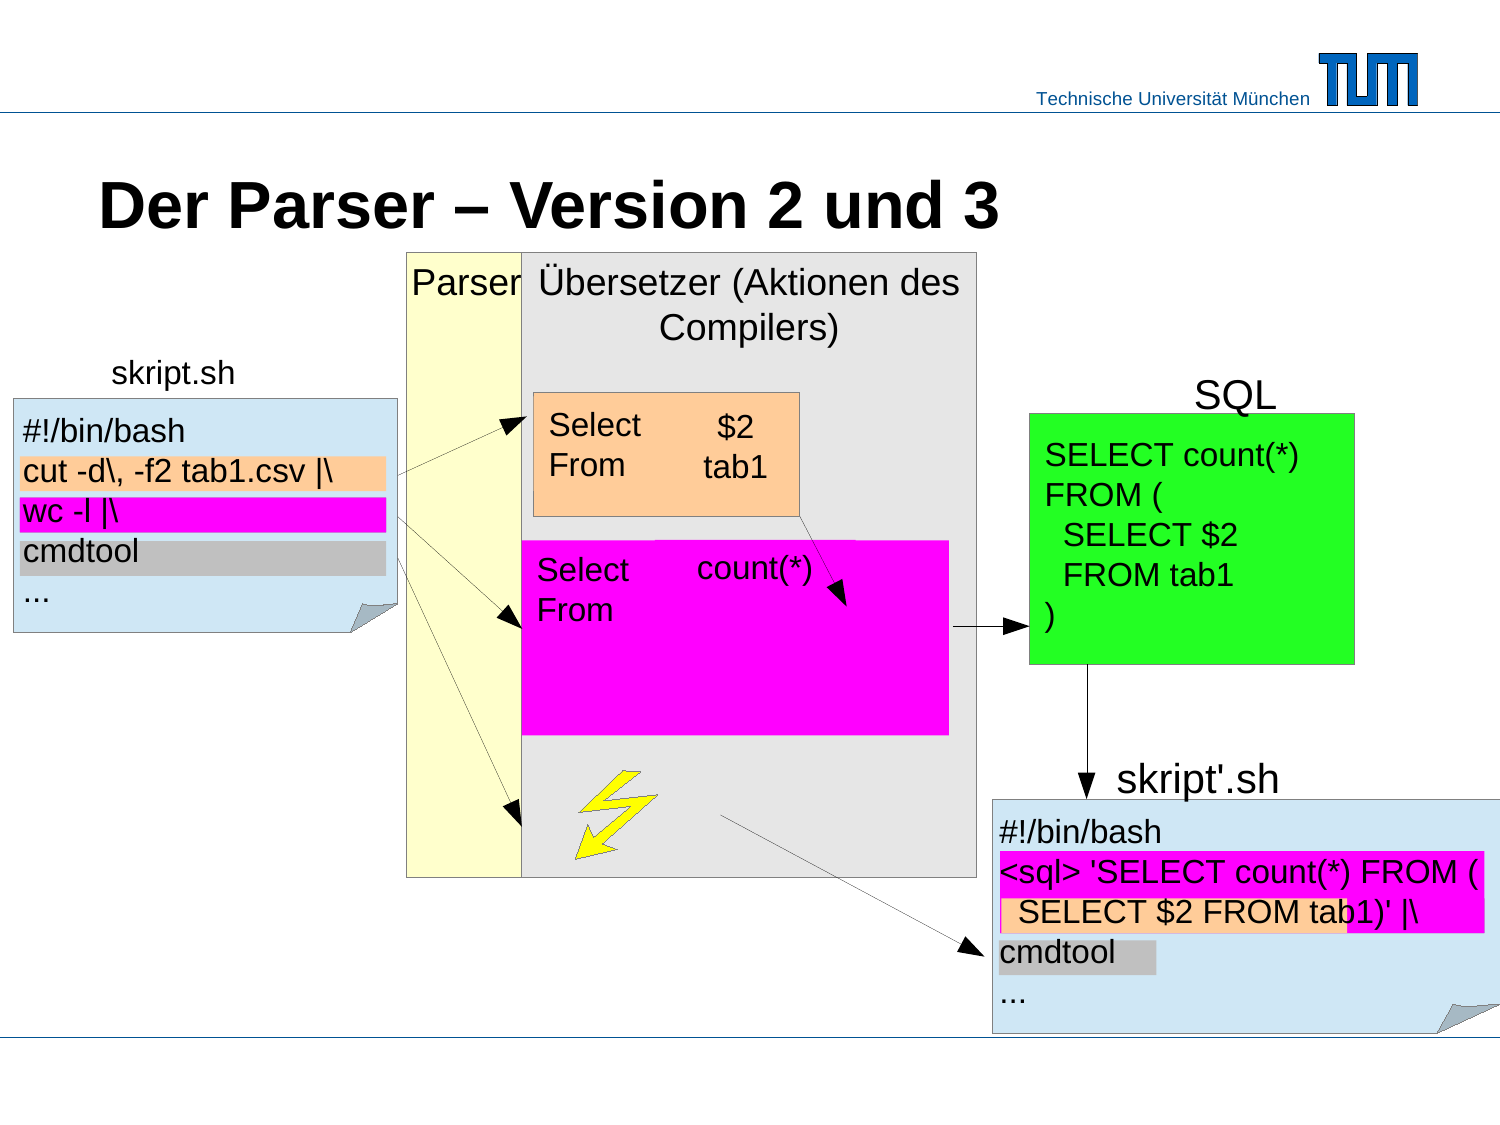

# Der Parser – Version 2 und 3
Parser
Übersetzer (Aktionen des Compilers)
skript.sh
#!/bin/bash
cut -d\, -f2 tab1.csv |\
wc -l |\
cmdtool
...
SQL
SELECT count(*)
FROM (
 SELECT $2
 FROM tab1
)
Select
From
$2
tab1
count(*)
Select
From
skript'.sh
#!/bin/bash
<sql> 'SELECT count(*) FROM (
 SELECT $2 FROM tab1)' |\
cmdtool
...